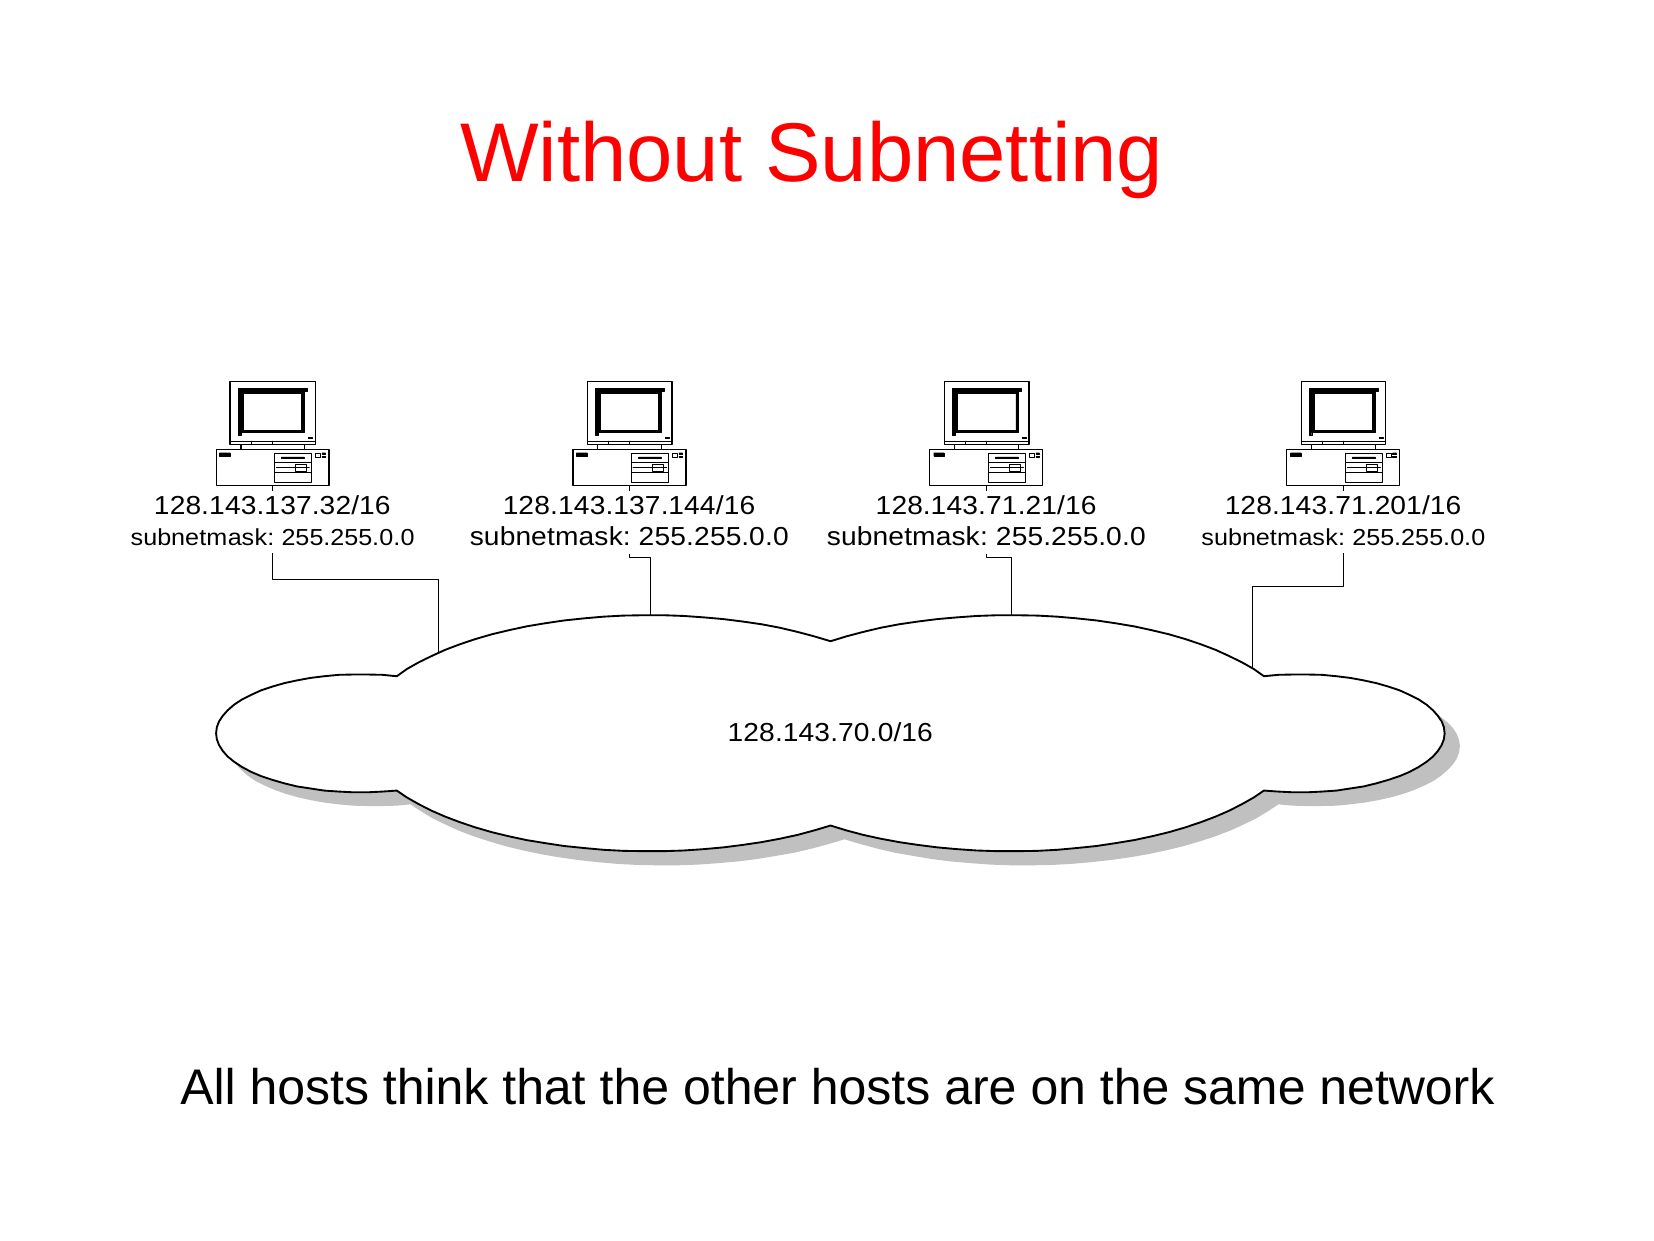

# Without Subnetting
All hosts think that the other hosts are on the same network